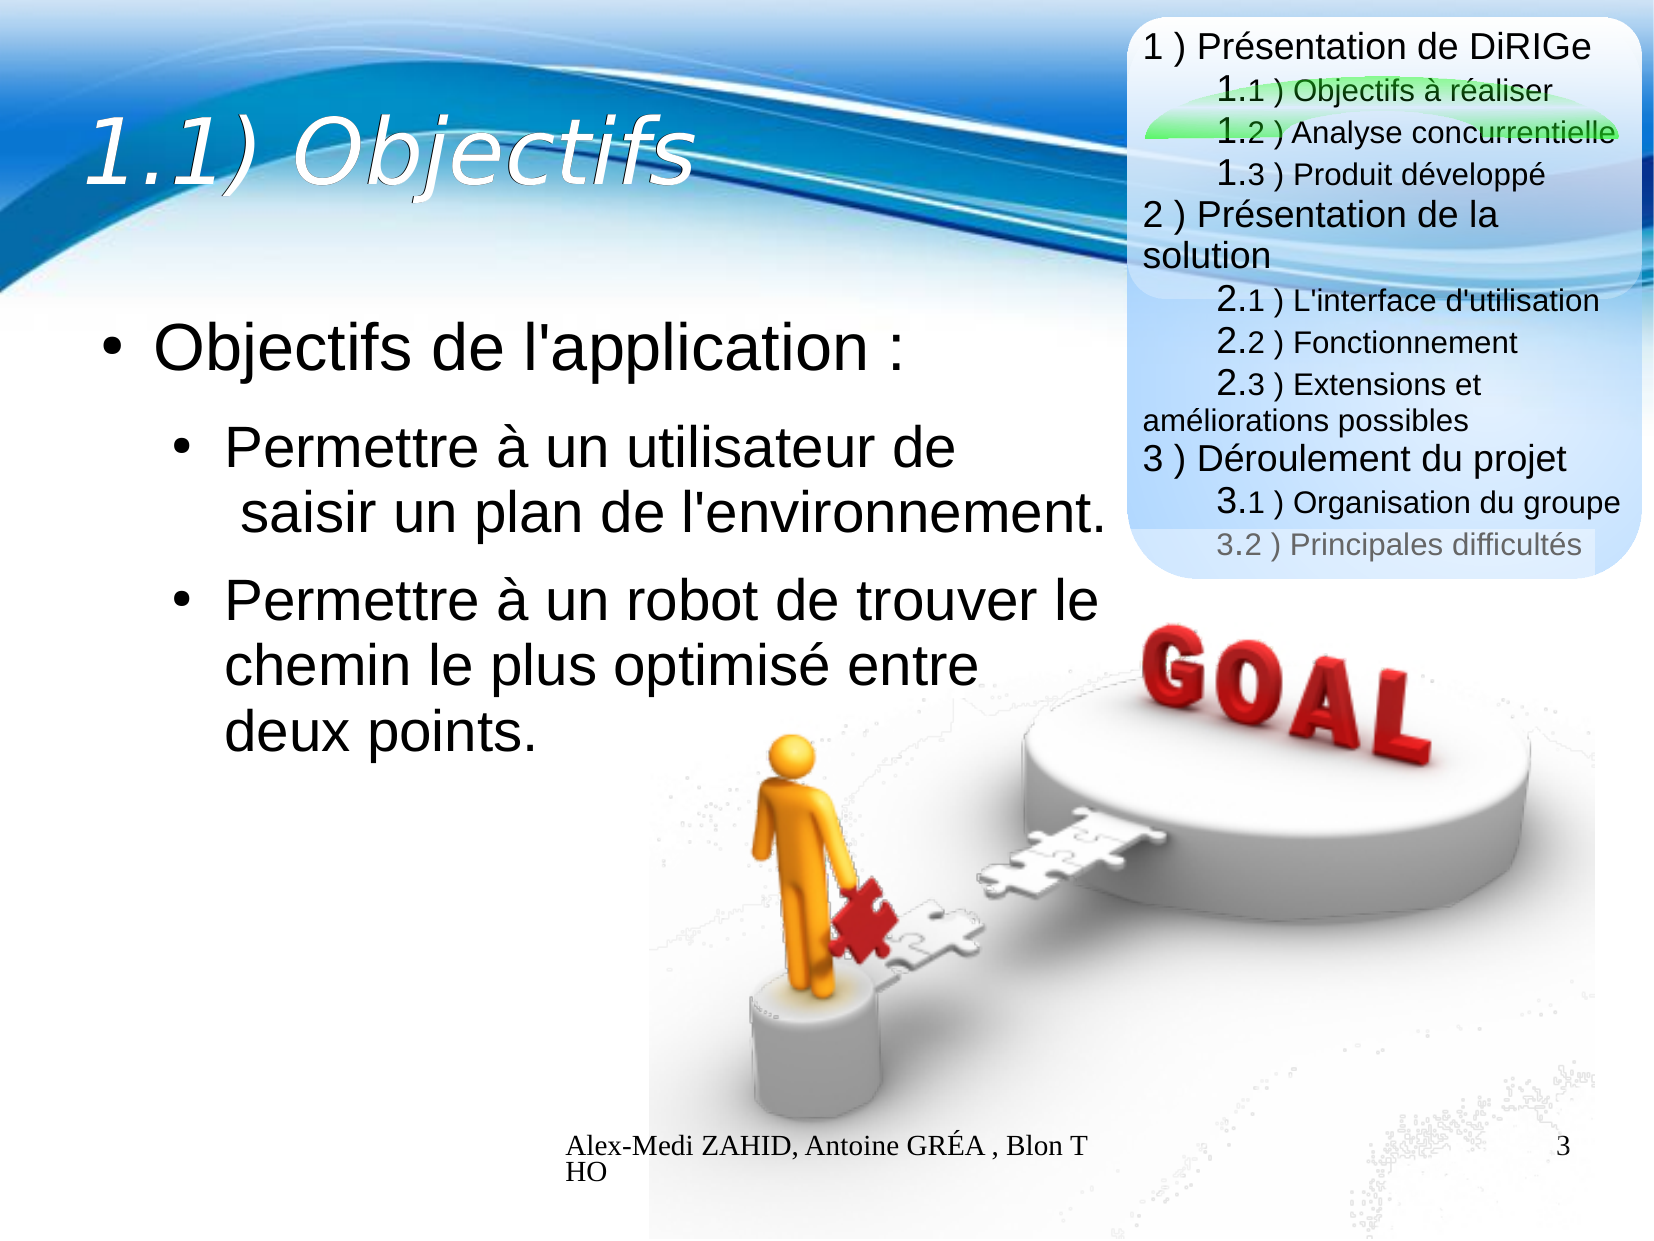

# 1.1) Objectifs
Objectifs de l'application :
Permettre à un utilisateur de
 saisir un plan de l'environnement.
Permettre à un robot de trouver le chemin le plus optimisé entre deux points.
Alex-Medi ZAHID, Antoine GRÉA , Blon THO
3